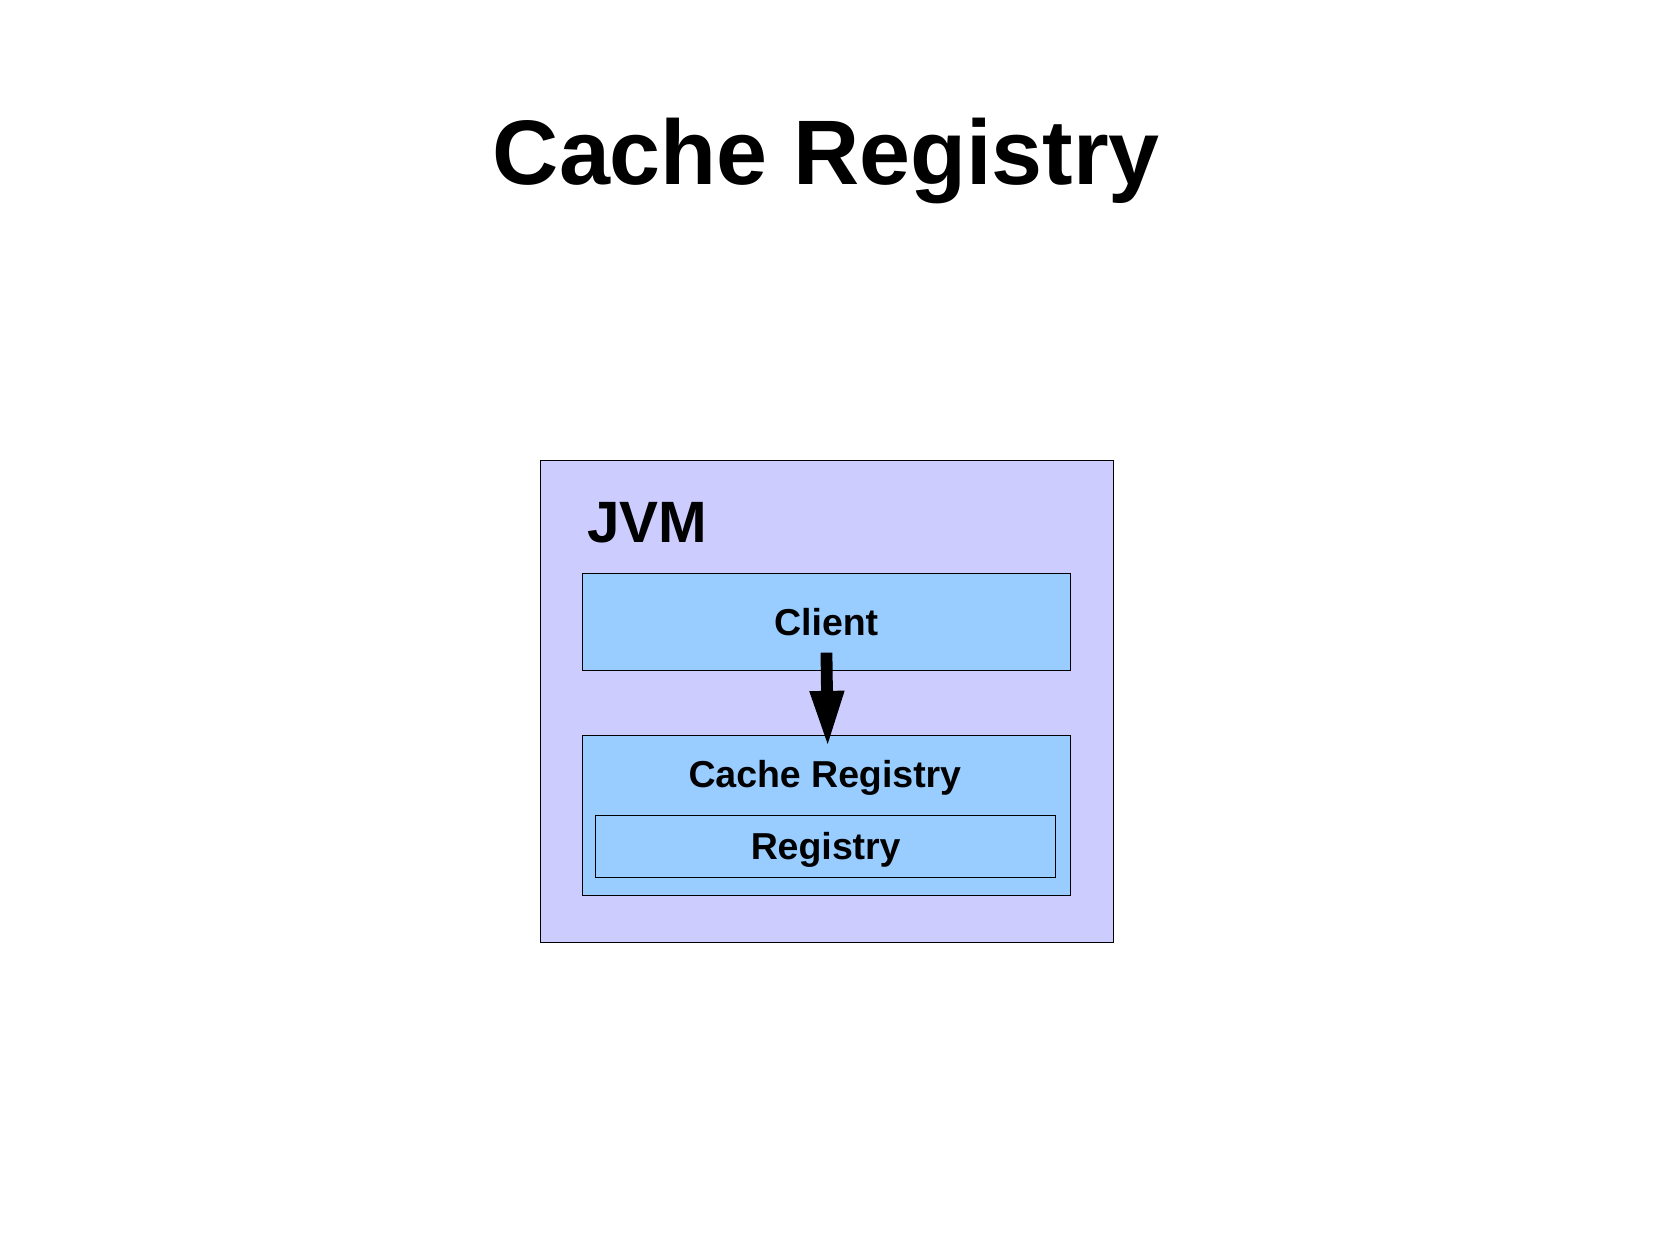

# Cache Registry
JVM
Client
Client
Cache Registry
Registry